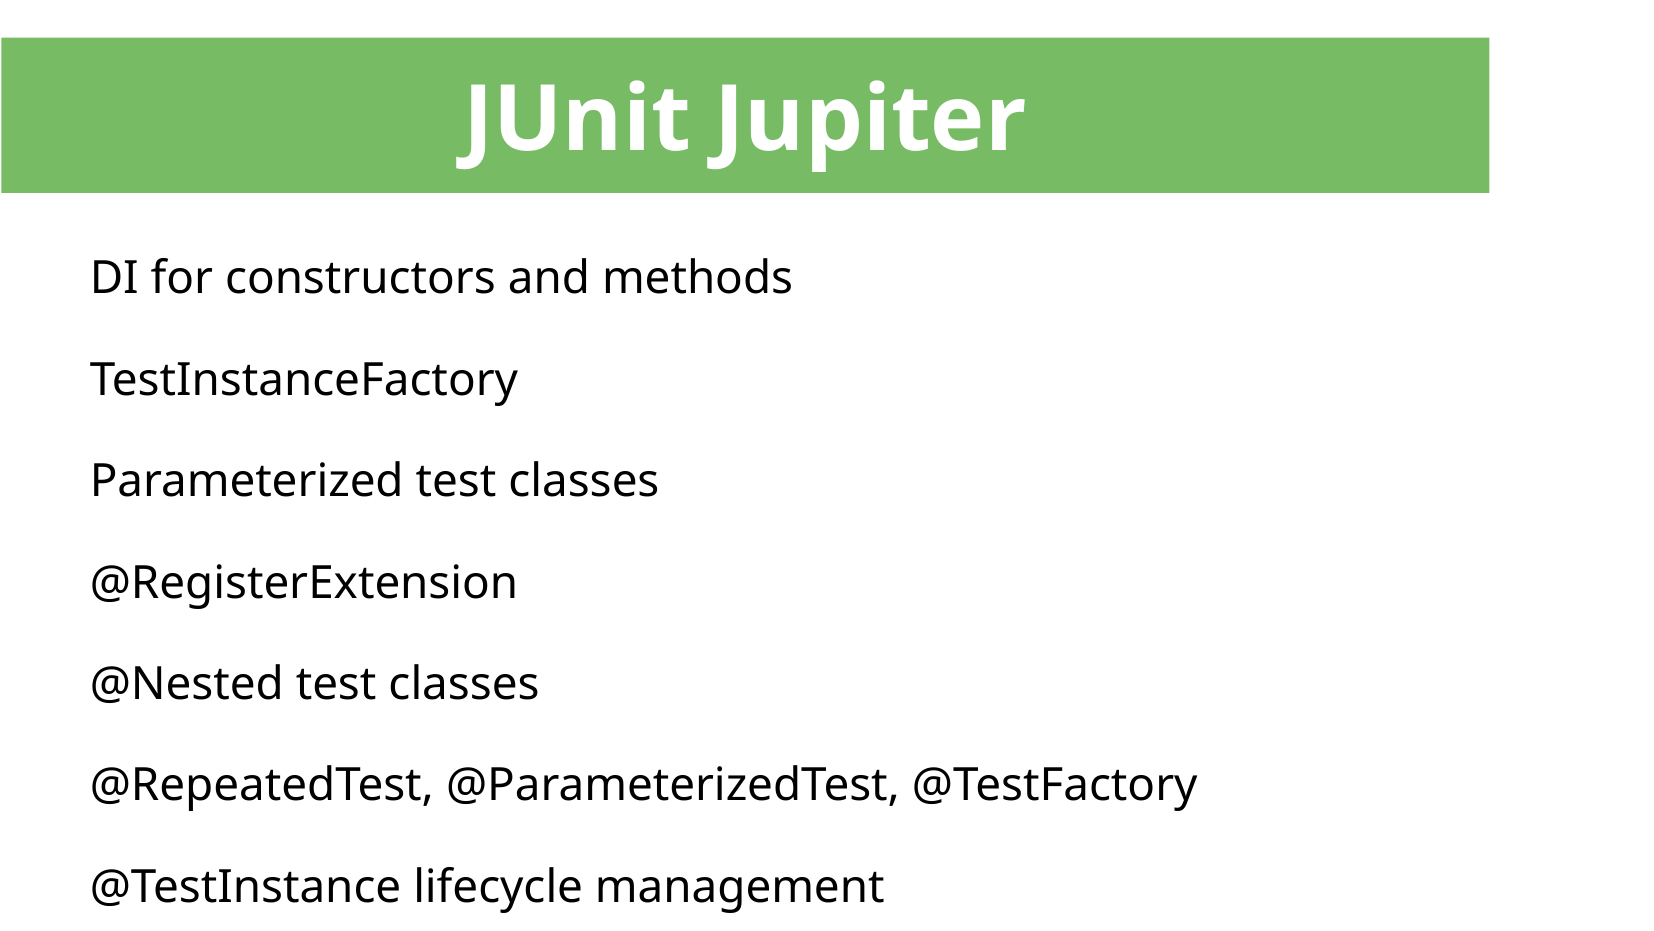

# JUnit Jupiter
DI for constructors and methods
TestInstanceFactory
Parameterized test classes
@RegisterExtension
@Nested test classes
@RepeatedTest, @ParameterizedTest, @TestFactory
@TestInstance lifecycle management
...